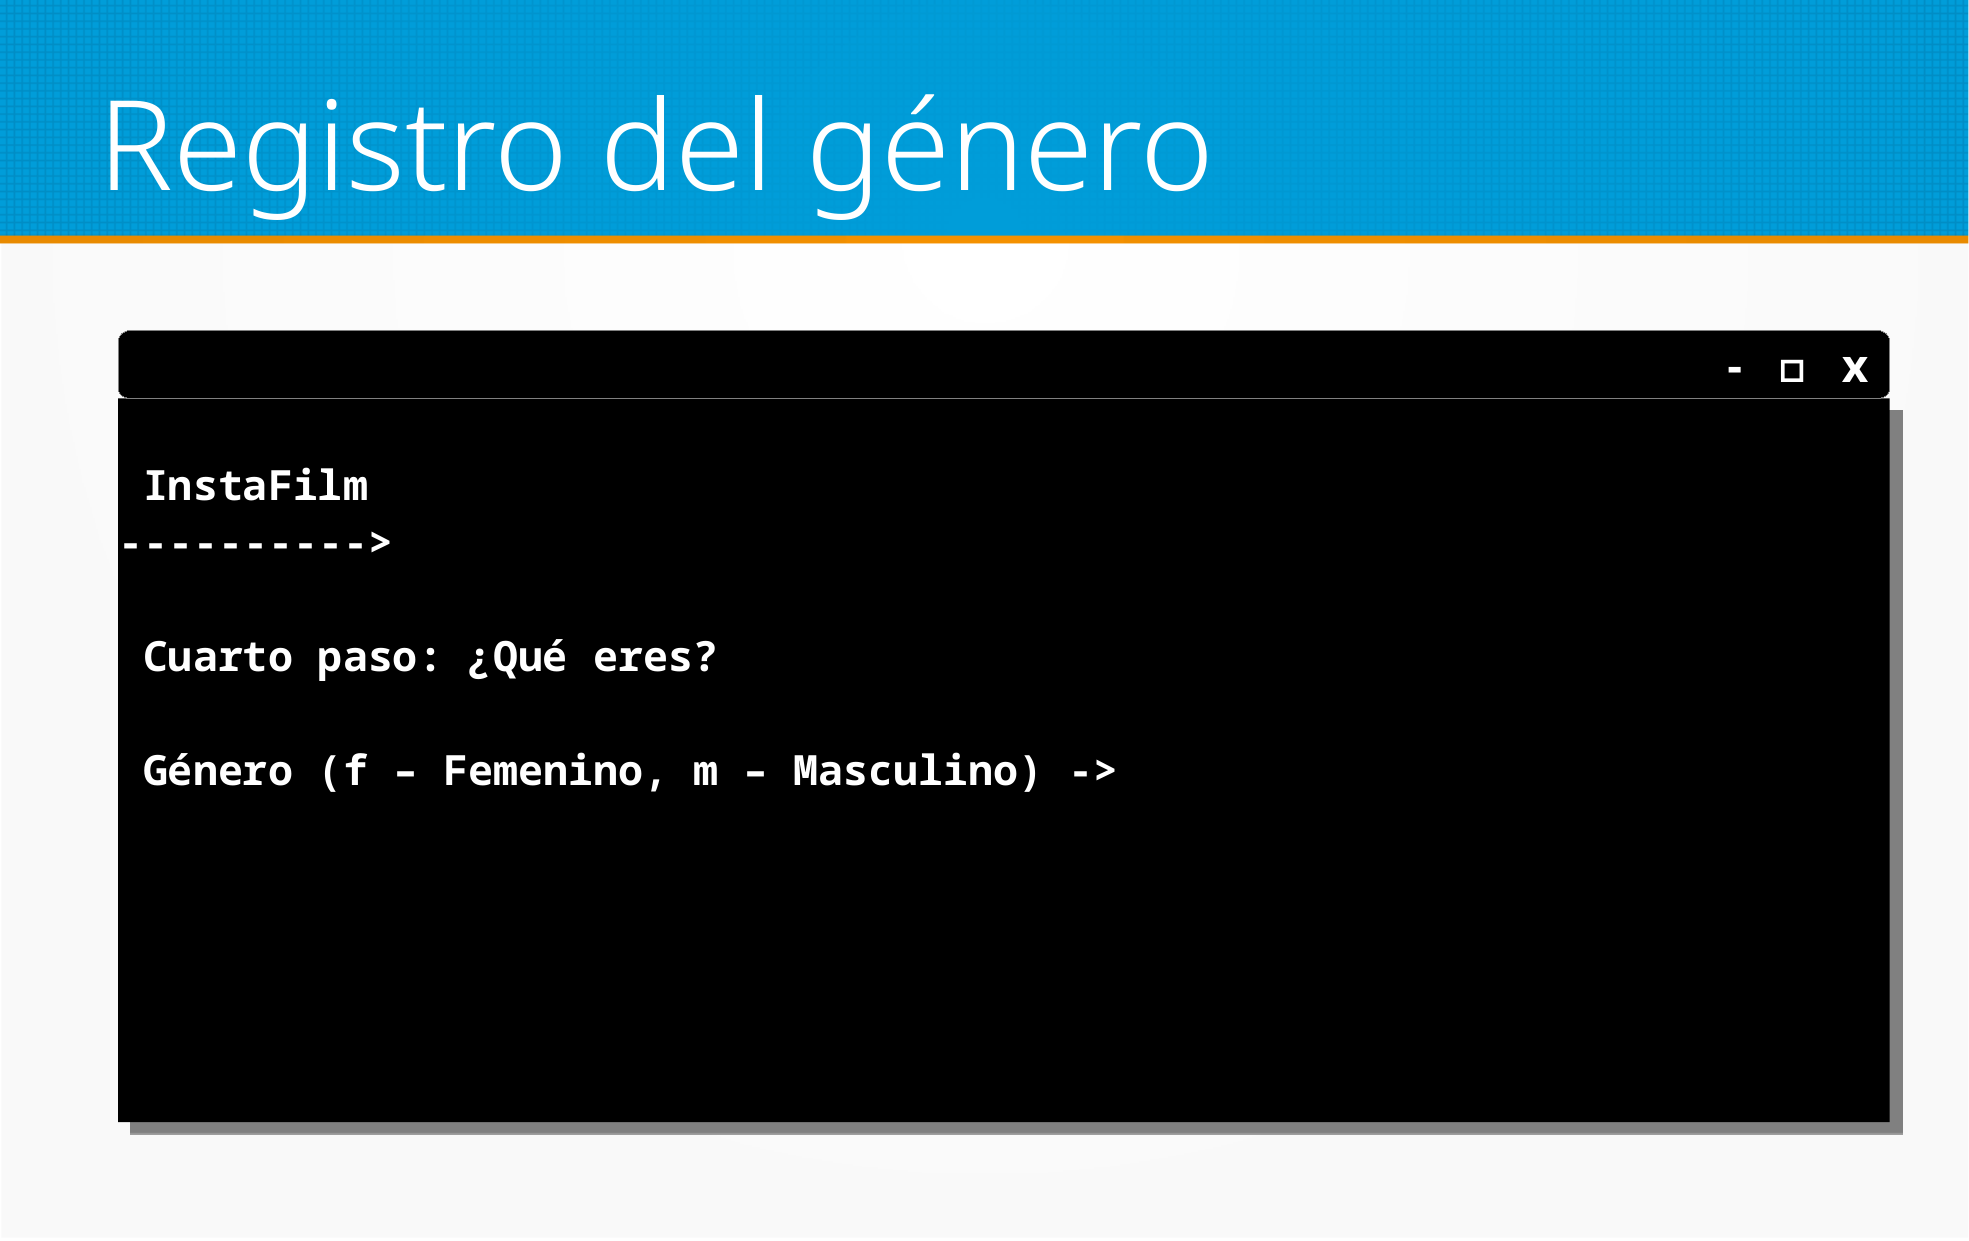

# Registro del género
- □ x
 InstaFilm
---------->
 Cuarto paso: ¿Qué eres?
 Género (f – Femenino, m – Masculino) ->